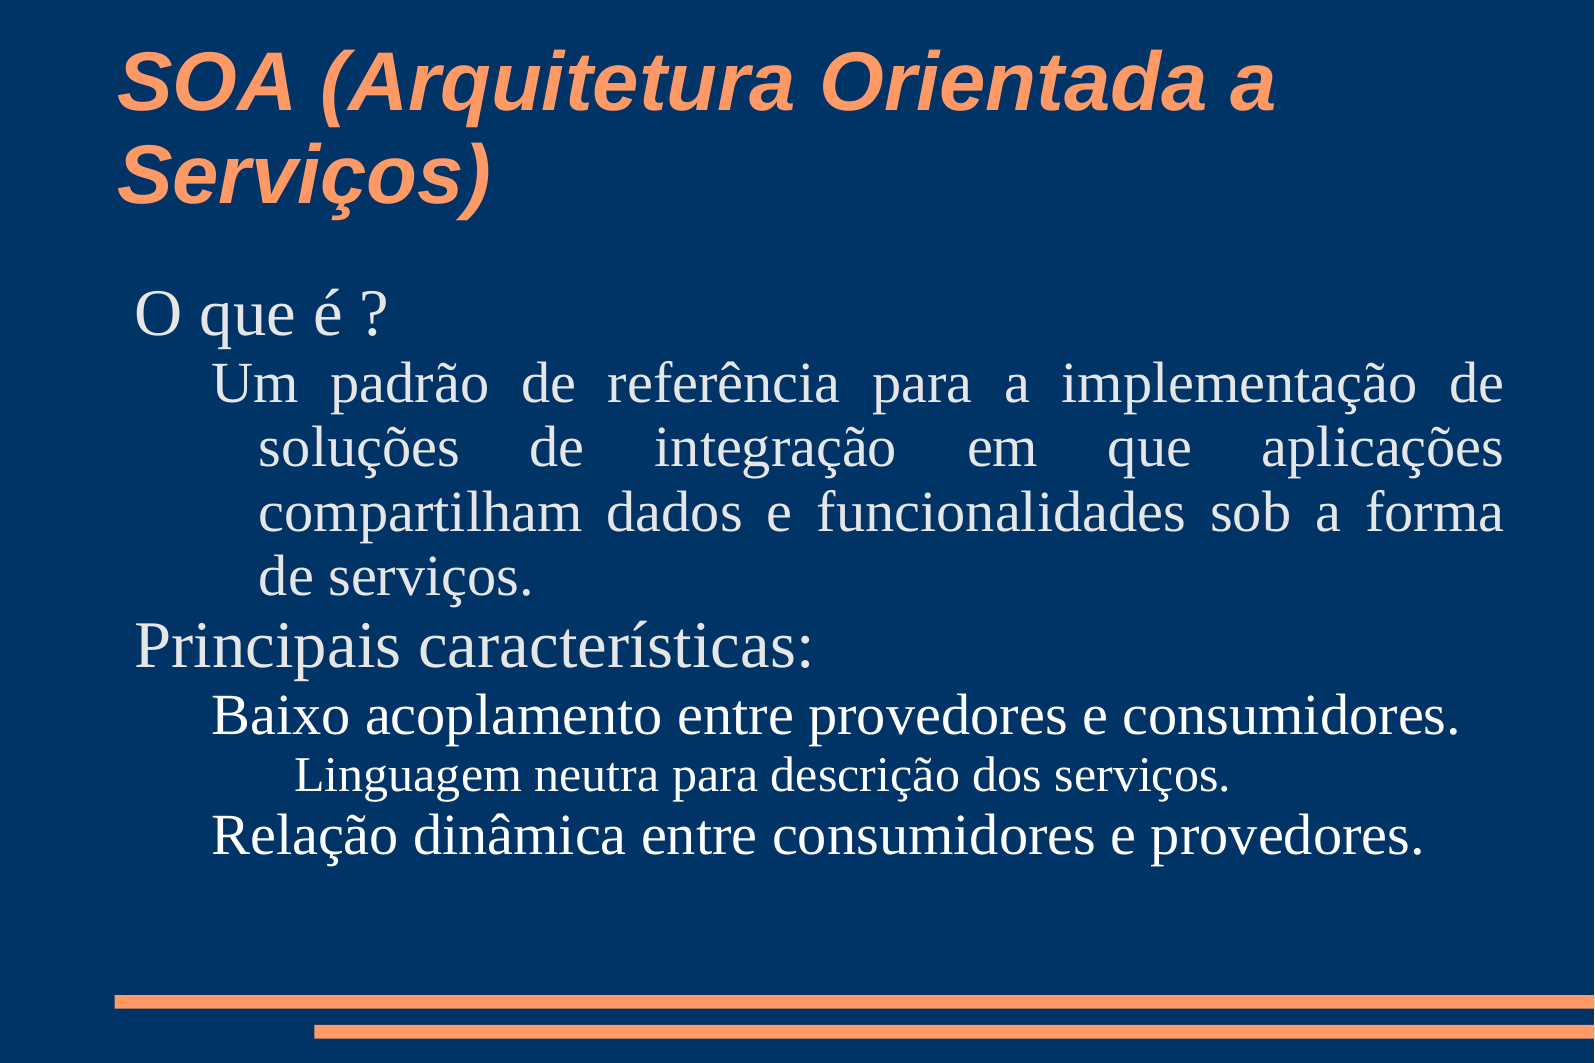

# SOA (Arquitetura Orientada a Serviços)
O que é ?
Um padrão de referência para a implementação de soluções de integração em que aplicações compartilham dados e funcionalidades sob a forma de serviços.
Principais características:
Baixo acoplamento entre provedores e consumidores.
Linguagem neutra para descrição dos serviços.
Relação dinâmica entre consumidores e provedores.